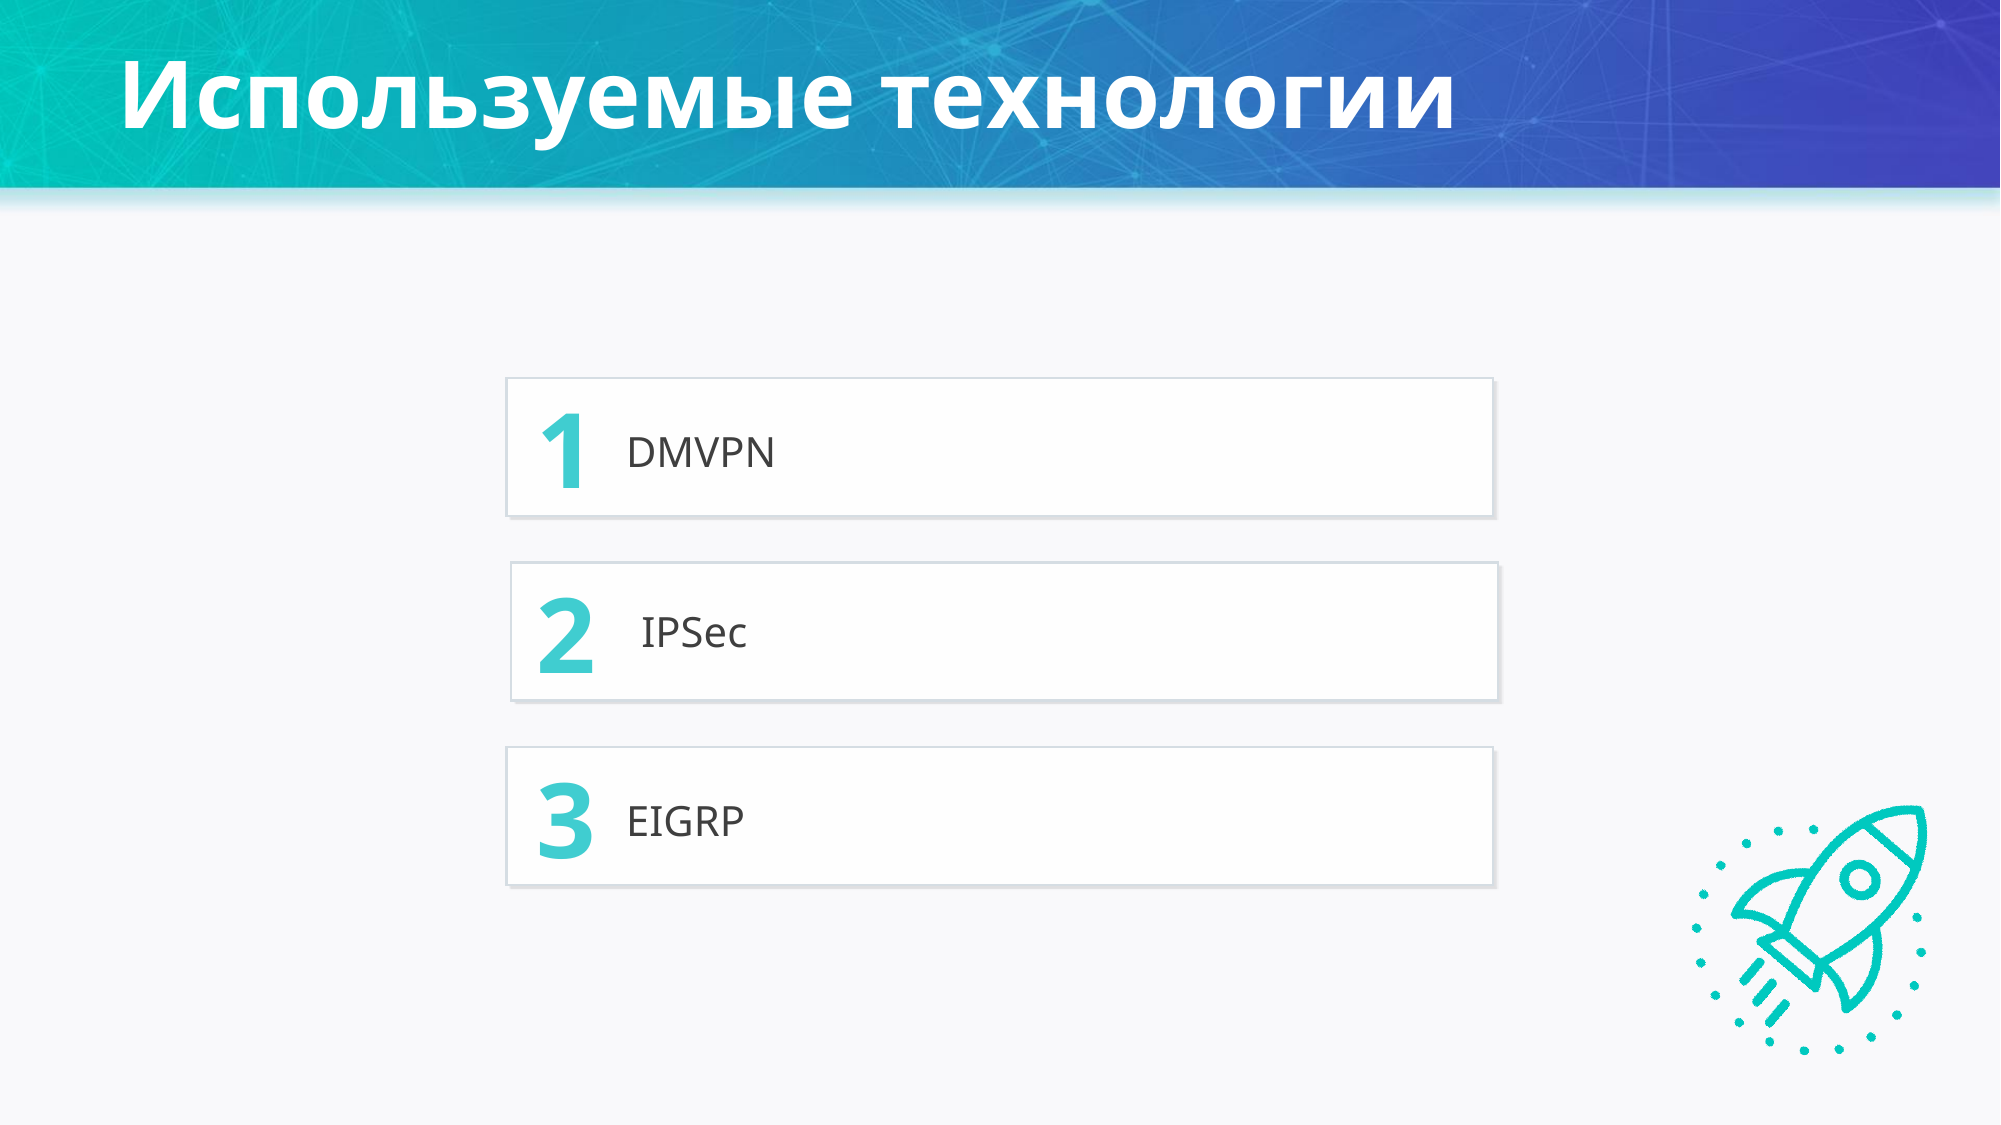

Какие технологии использовались и какое у вас мнение о новых технологиях
Используемые технологии
1
DMVPN
2
IPSec
3
EIGRP